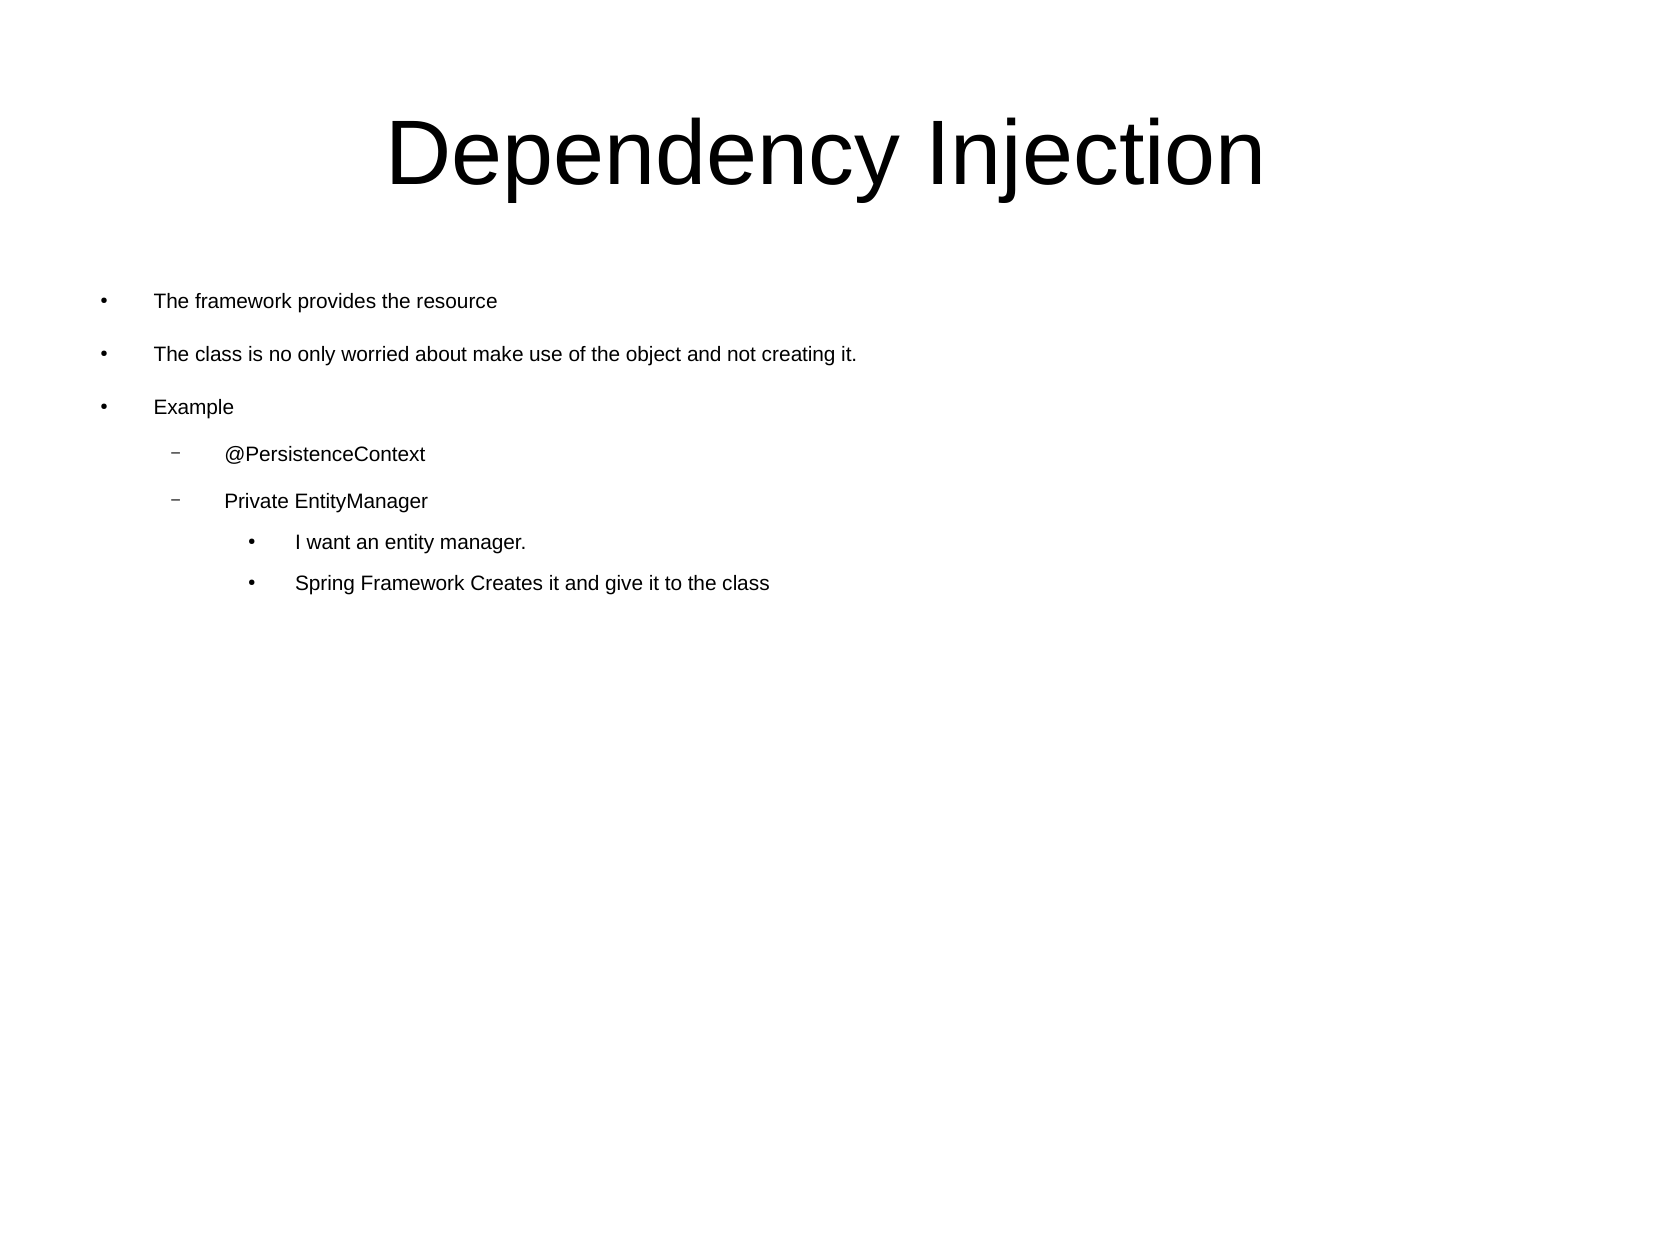

# Dependency Injection
The framework provides the resource
The class is no only worried about make use of the object and not creating it.
Example
@PersistenceContext
Private EntityManager
I want an entity manager.
Spring Framework Creates it and give it to the class